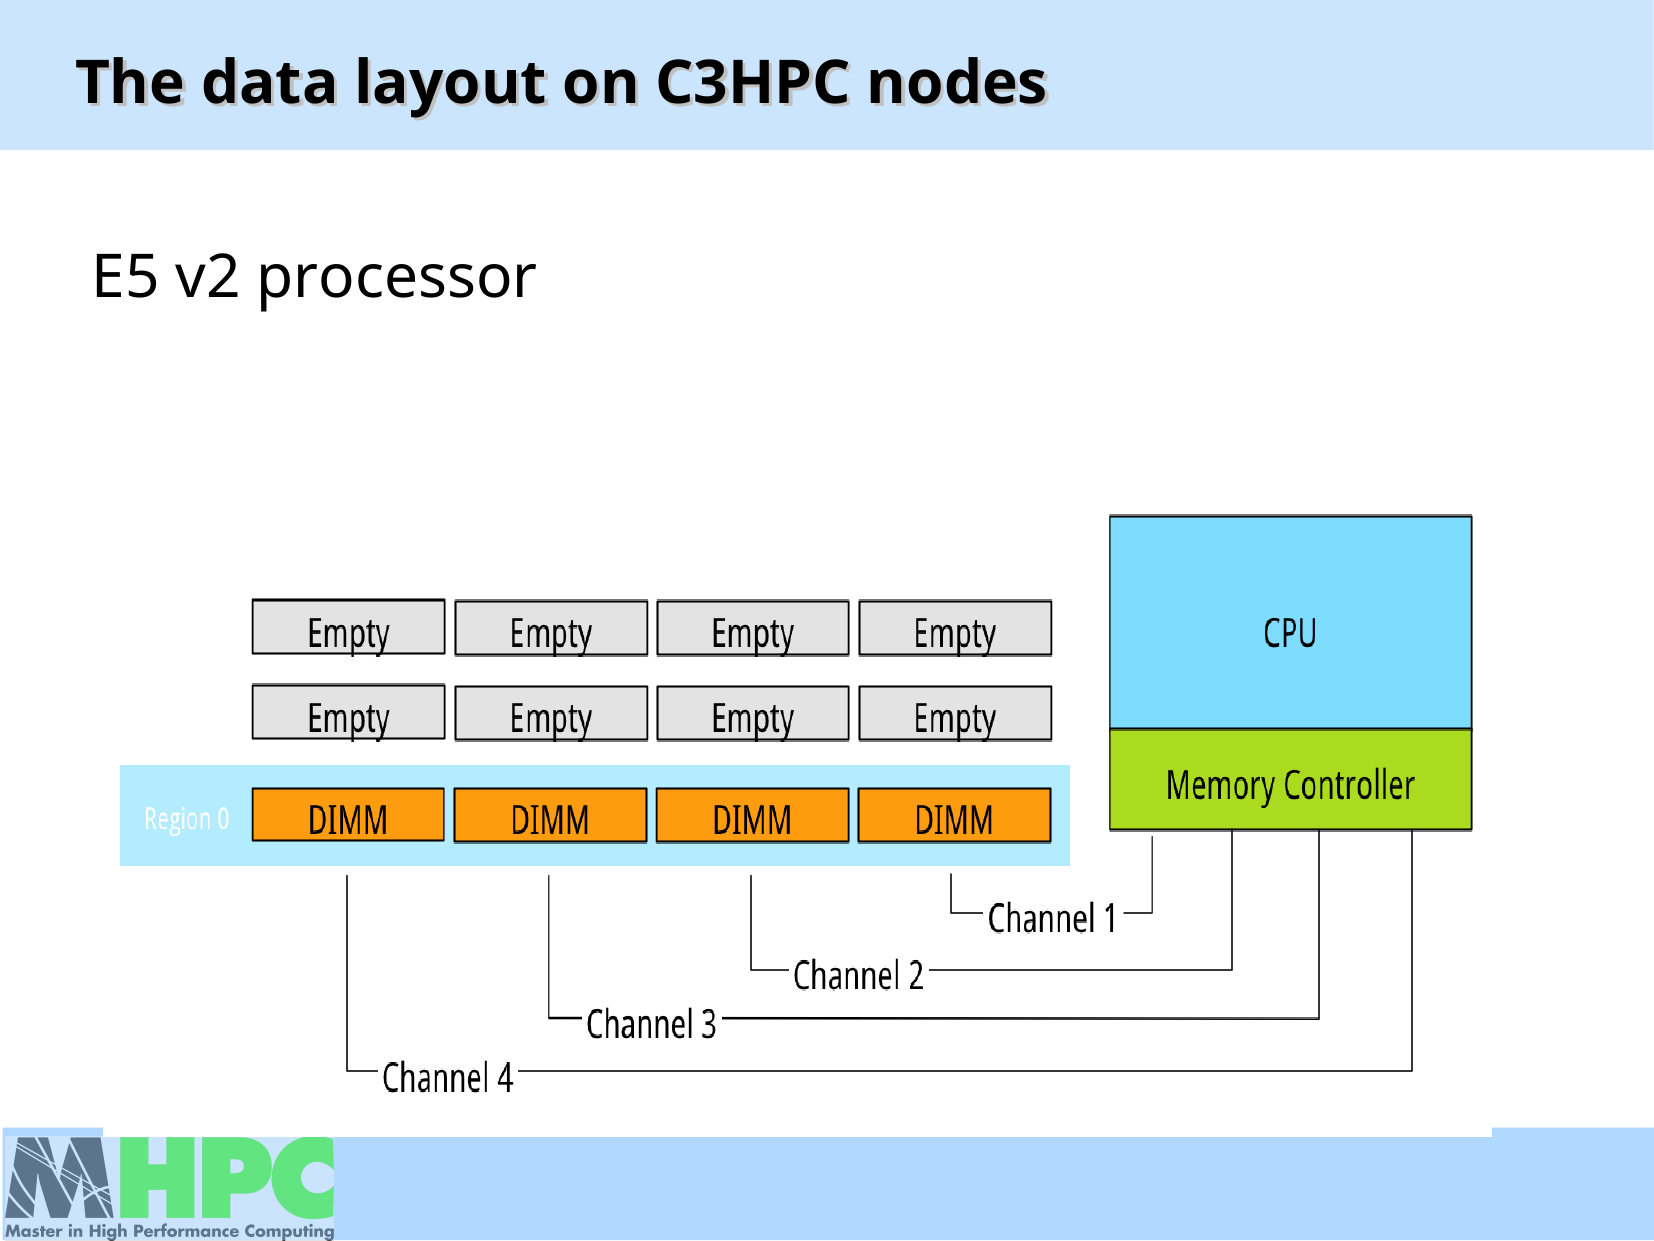

# The data layout on C3HPC nodes
E5 v2 processor